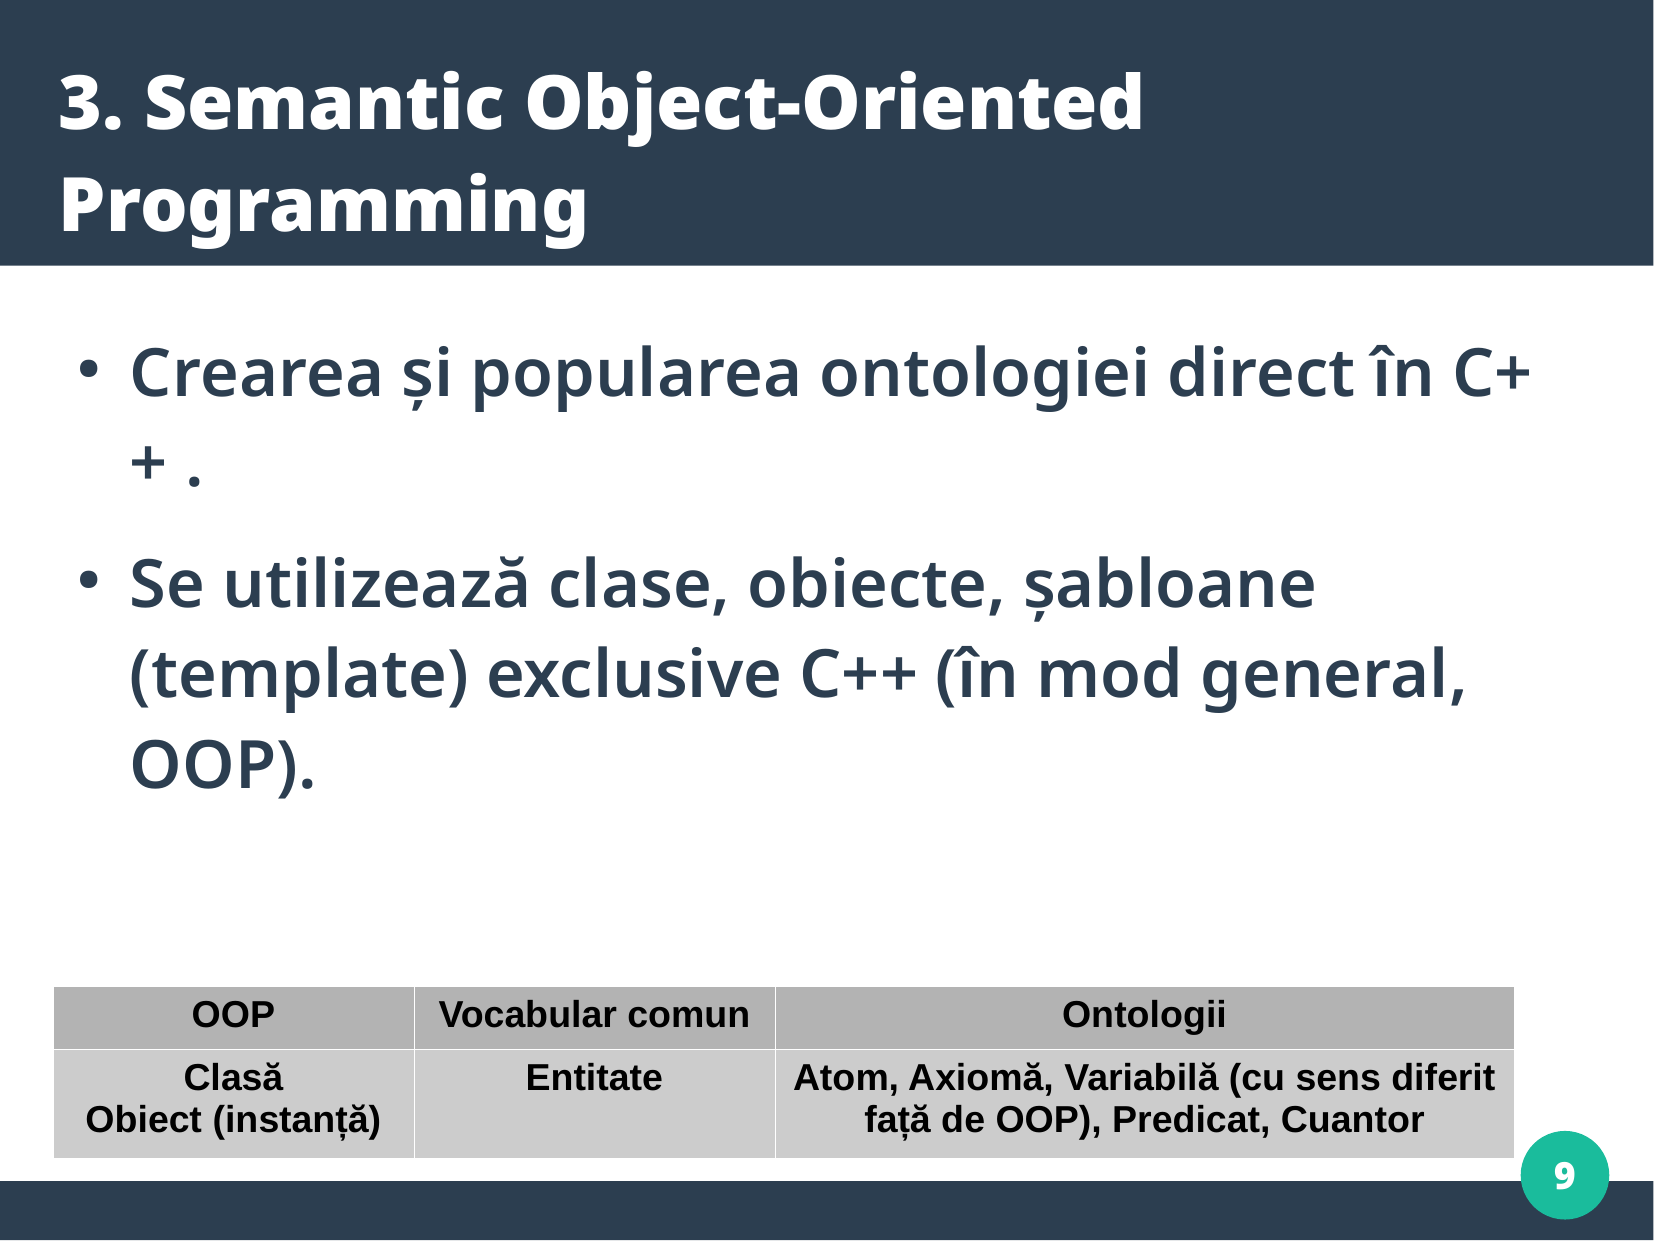

# 3. Semantic Object-Oriented Programming
Crearea și popularea ontologiei direct în C++ .
Se utilizează clase, obiecte, șabloane (template) exclusive C++ (în mod general, OOP).
| OOP | Vocabular comun | Ontologii |
| --- | --- | --- |
| Clasă Obiect (instanță) | Entitate | Atom, Axiomă, Variabilă (cu sens diferit față de OOP), Predicat, Cuantor |
9